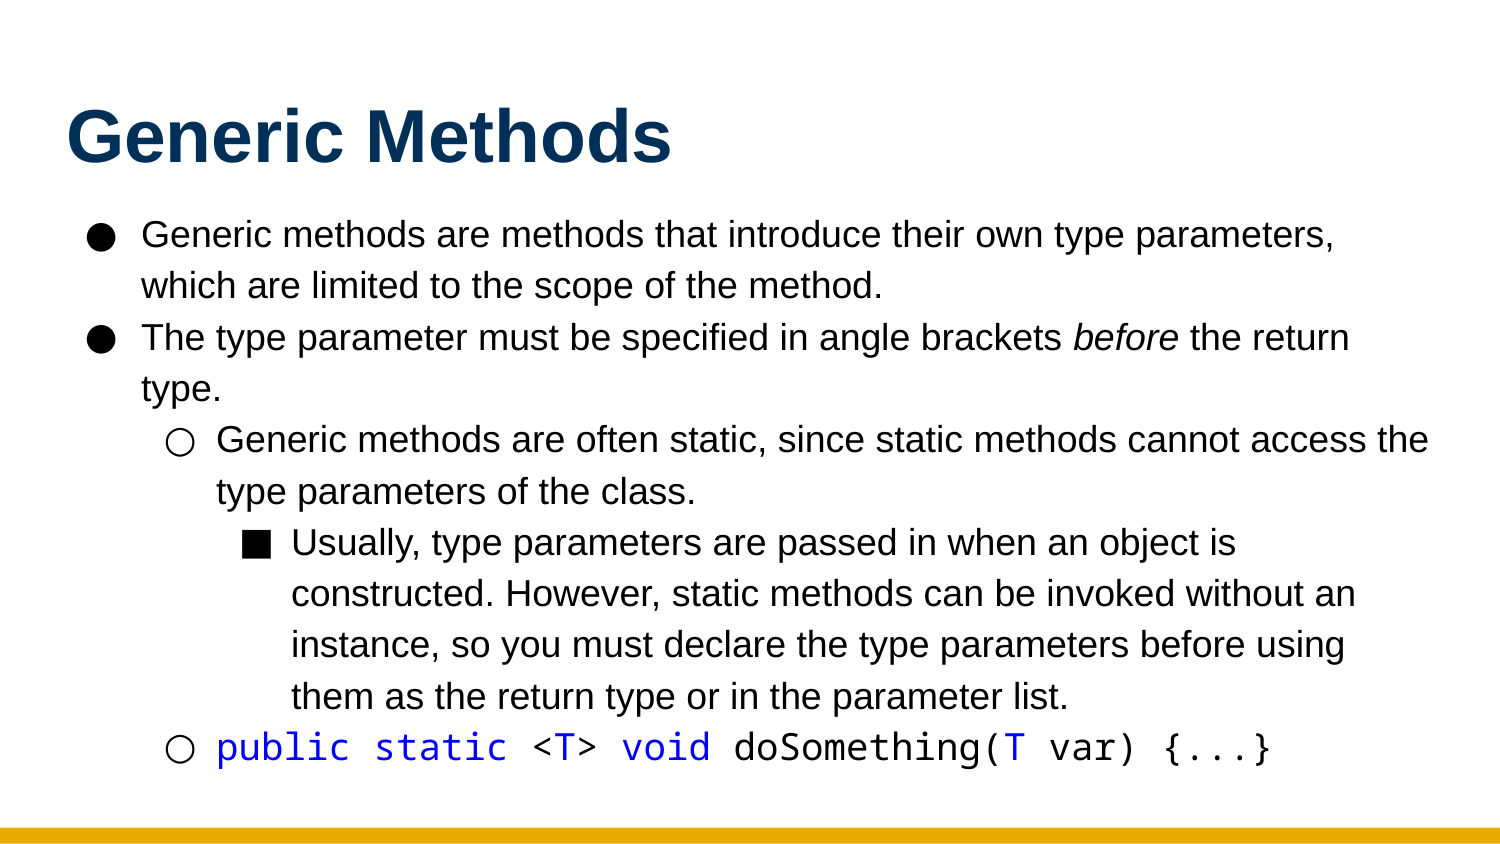

# Generic Methods
Generic methods are methods that introduce their own type parameters, which are limited to the scope of the method.
The type parameter must be specified in angle brackets before the return type.
Generic methods are often static, since static methods cannot access the type parameters of the class.
Usually, type parameters are passed in when an object is constructed. However, static methods can be invoked without an instance, so you must declare the type parameters before using them as the return type or in the parameter list.
public static <T> void doSomething(T var) {...}